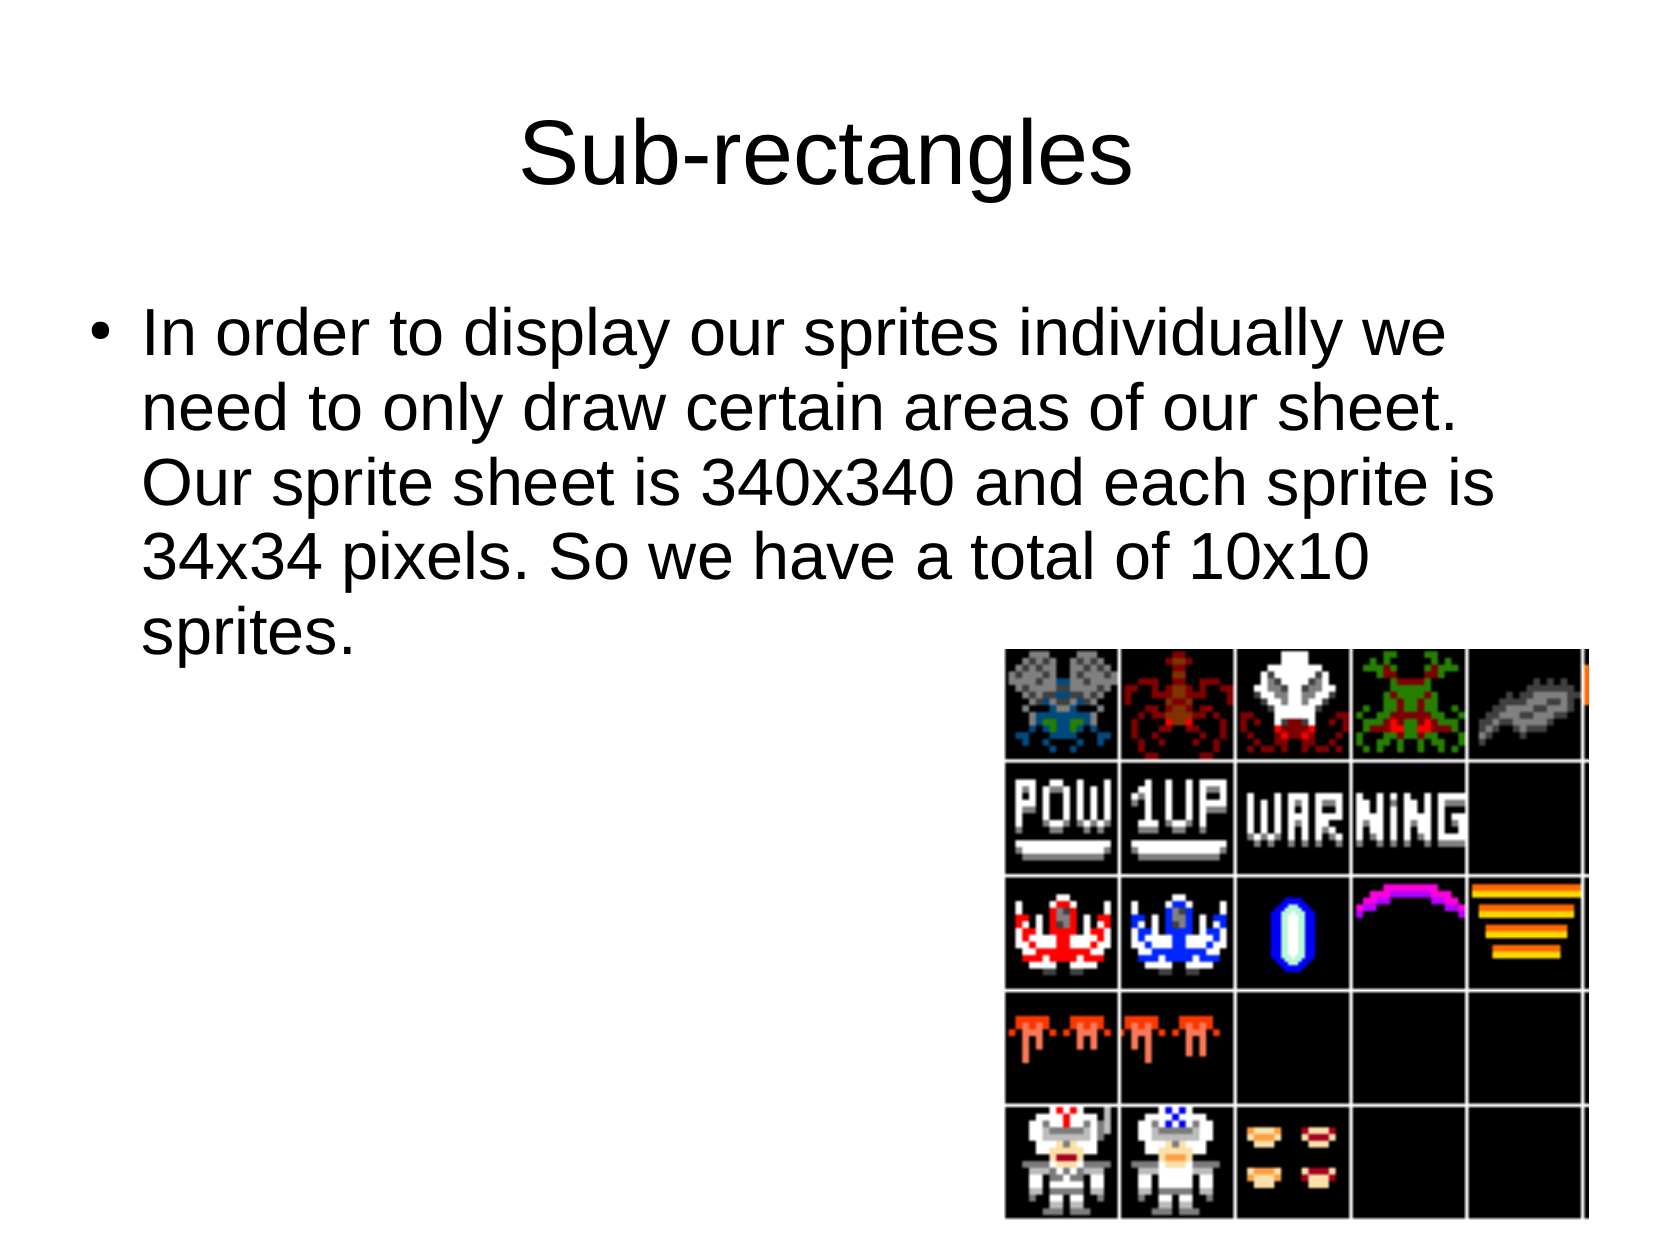

# Sub-rectangles
In order to display our sprites individually we need to only draw certain areas of our sheet. Our sprite sheet is 340x340 and each sprite is 34x34 pixels. So we have a total of 10x10 sprites.